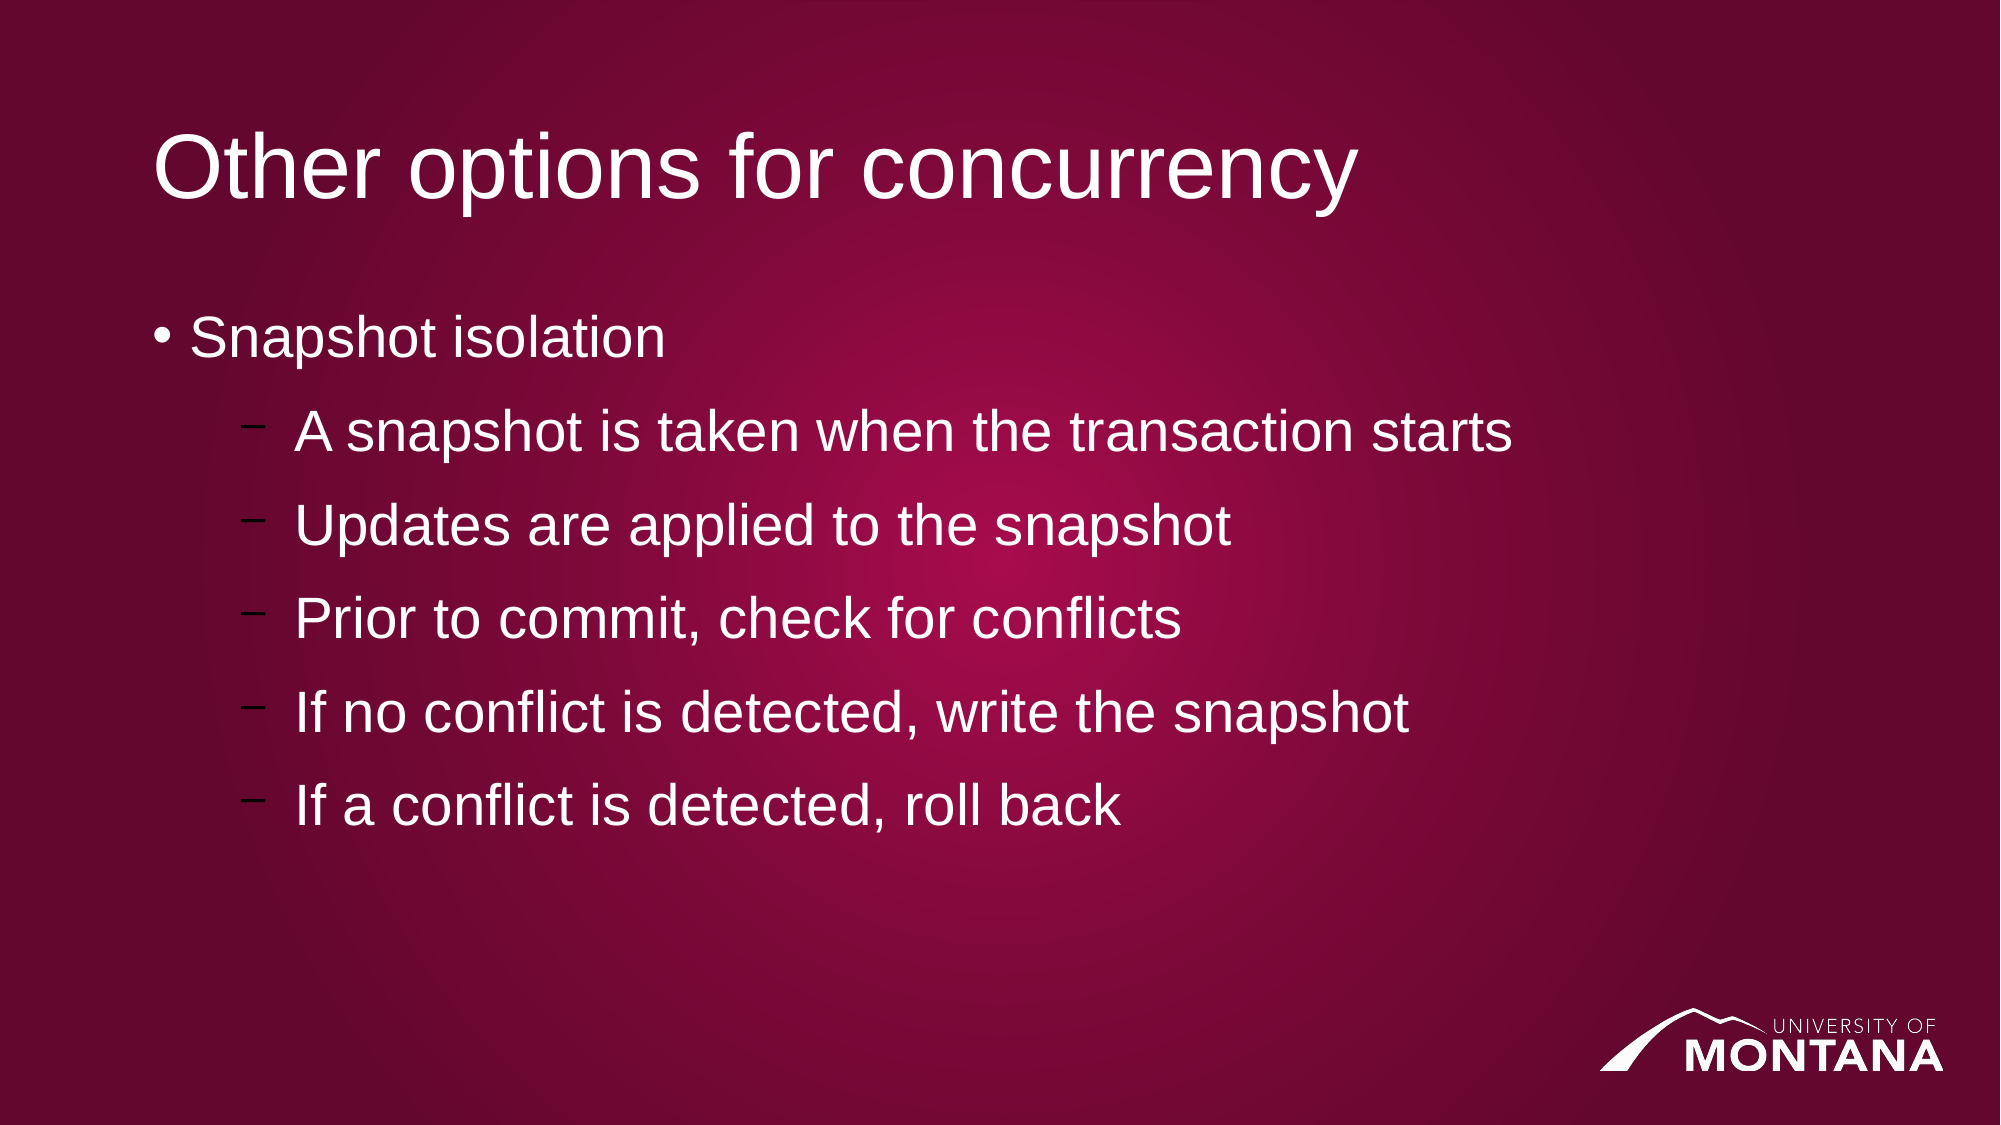

# Other options for concurrency
Snapshot isolation
A snapshot is taken when the transaction starts
Updates are applied to the snapshot
Prior to commit, check for conflicts
If no conflict is detected, write the snapshot
If a conflict is detected, roll back